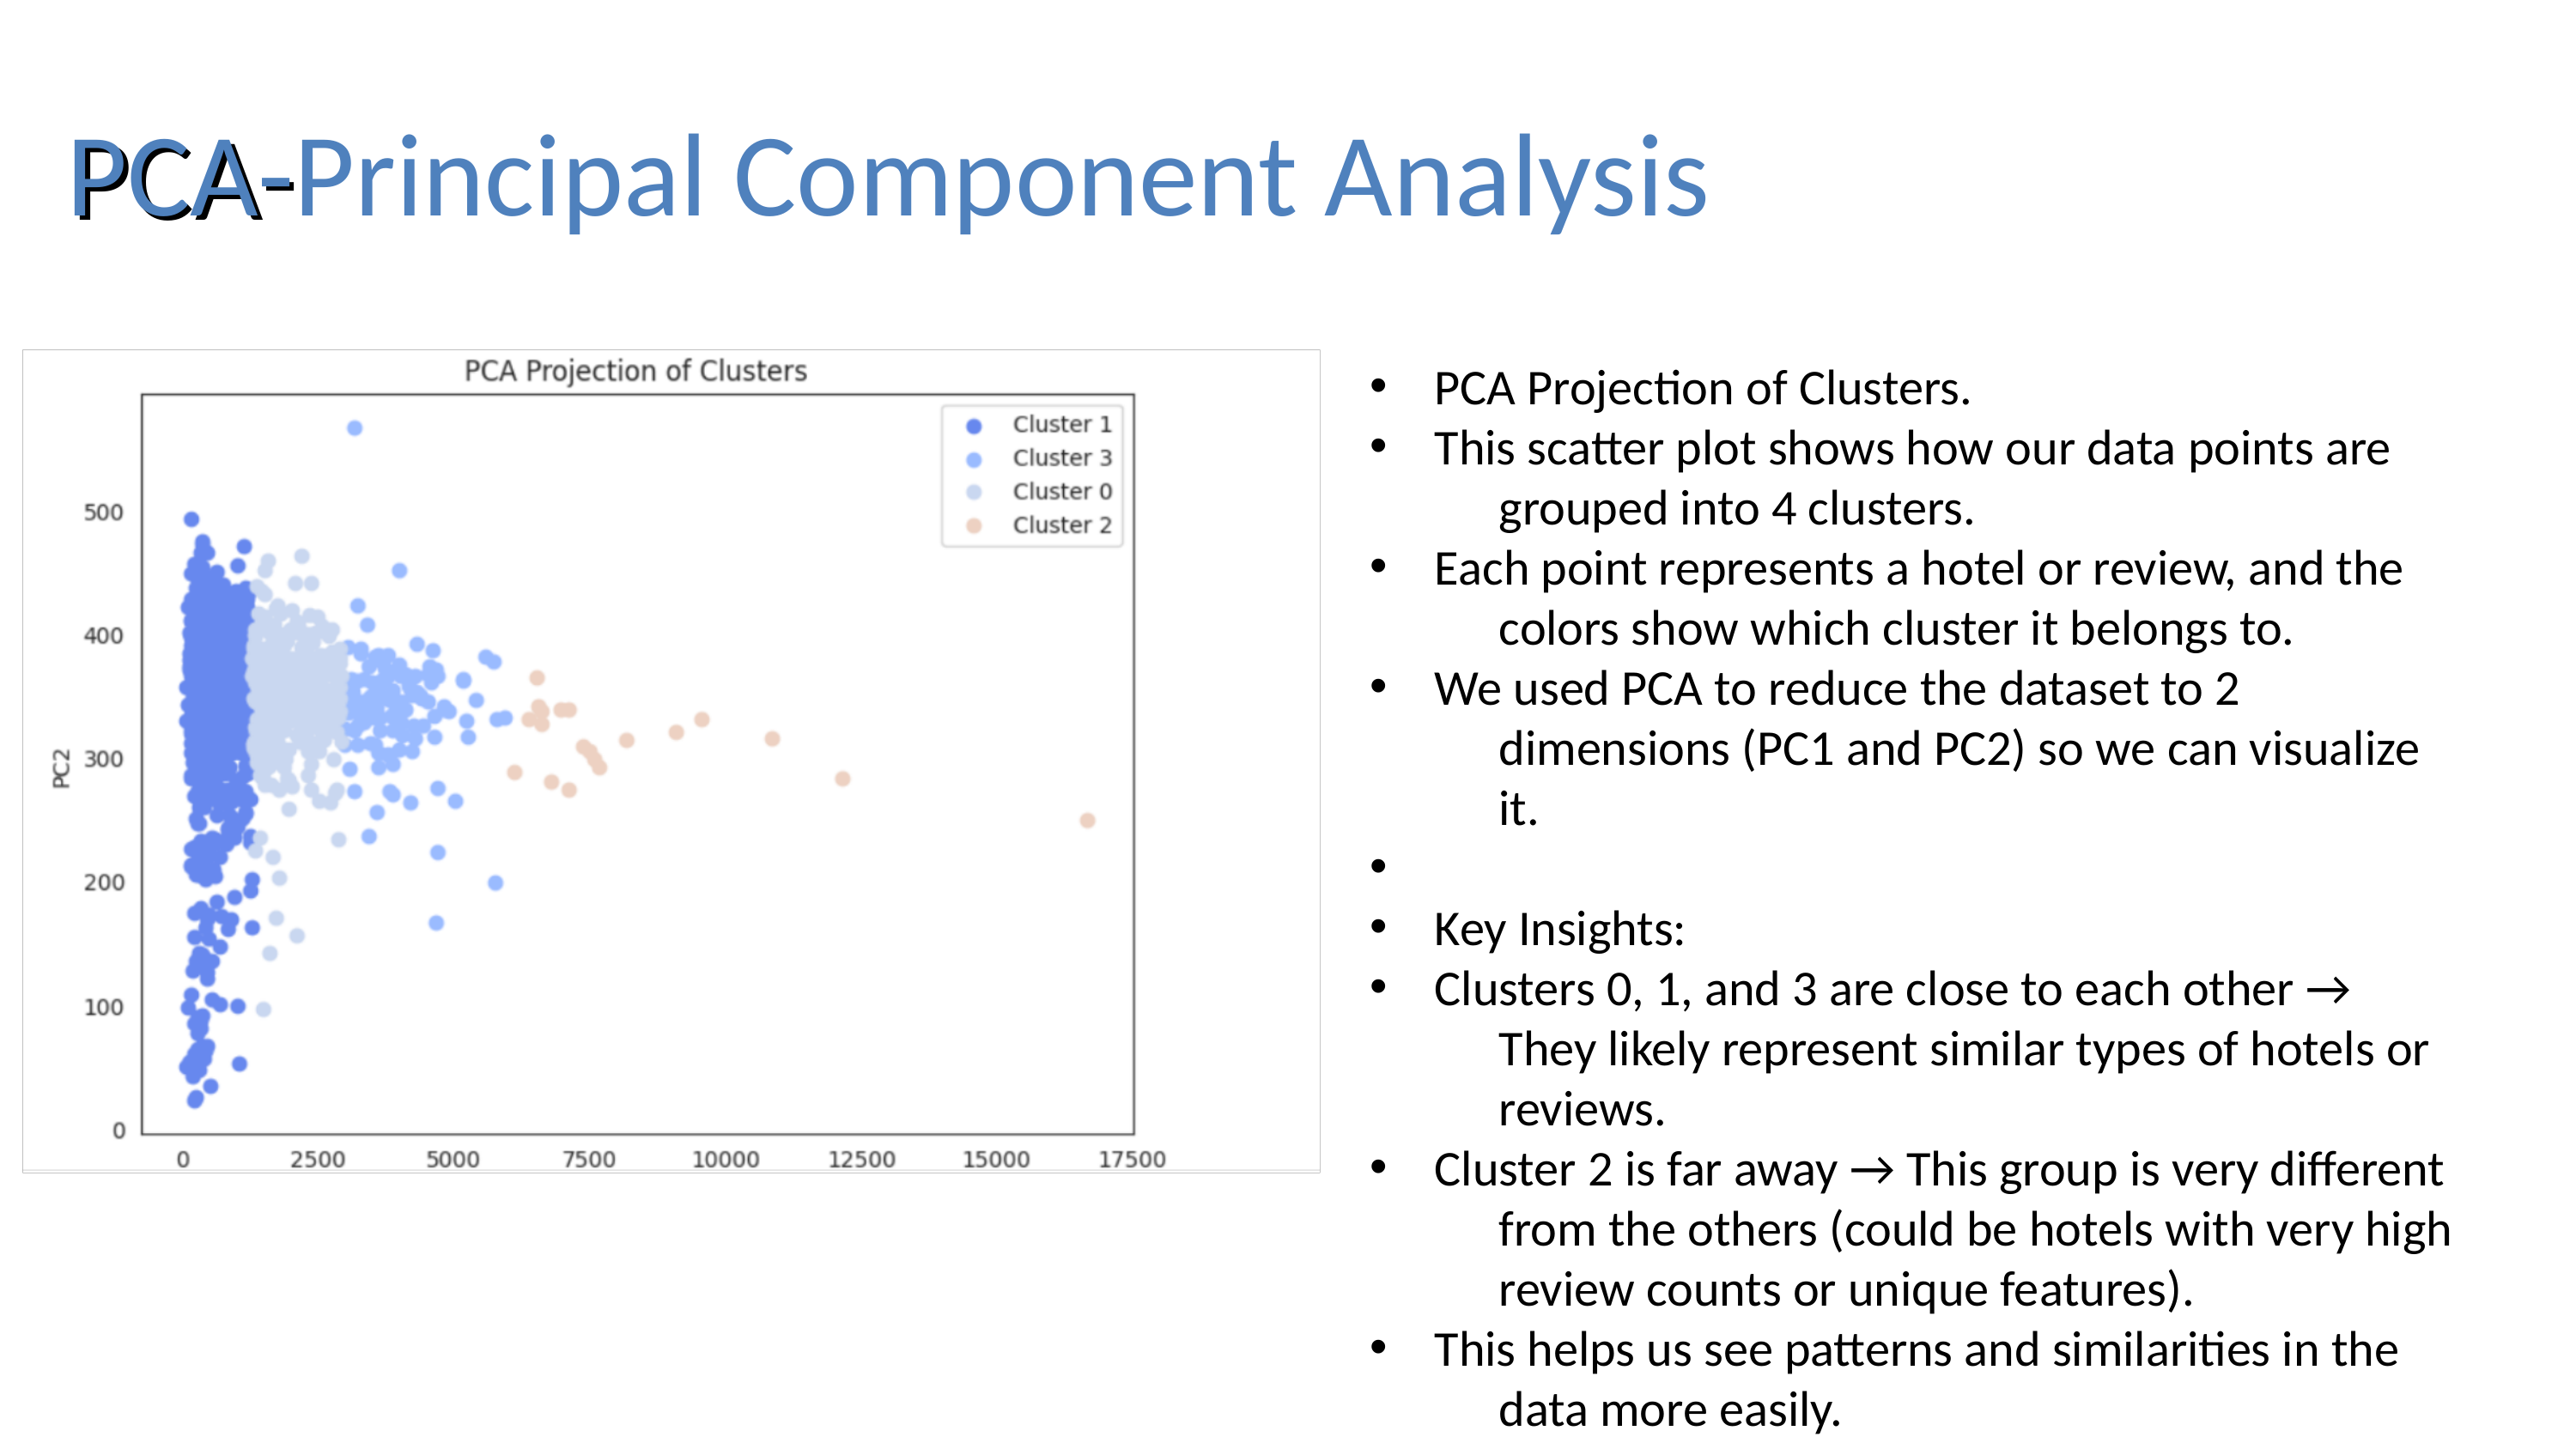

PCA-Principal Component Analysis
PCA Projection of Clusters.
This scatter plot shows how our data points are grouped into 4 clusters.
Each point represents a hotel or review, and the colors show which cluster it belongs to.
We used PCA to reduce the dataset to 2 dimensions (PC1 and PC2) so we can visualize it.
Key Insights:
Clusters 0, 1, and 3 are close to each other → They likely represent similar types of hotels or reviews.
Cluster 2 is far away → This group is very different from the others (could be hotels with very high review counts or unique features).
This helps us see patterns and similarities in the data more easily.